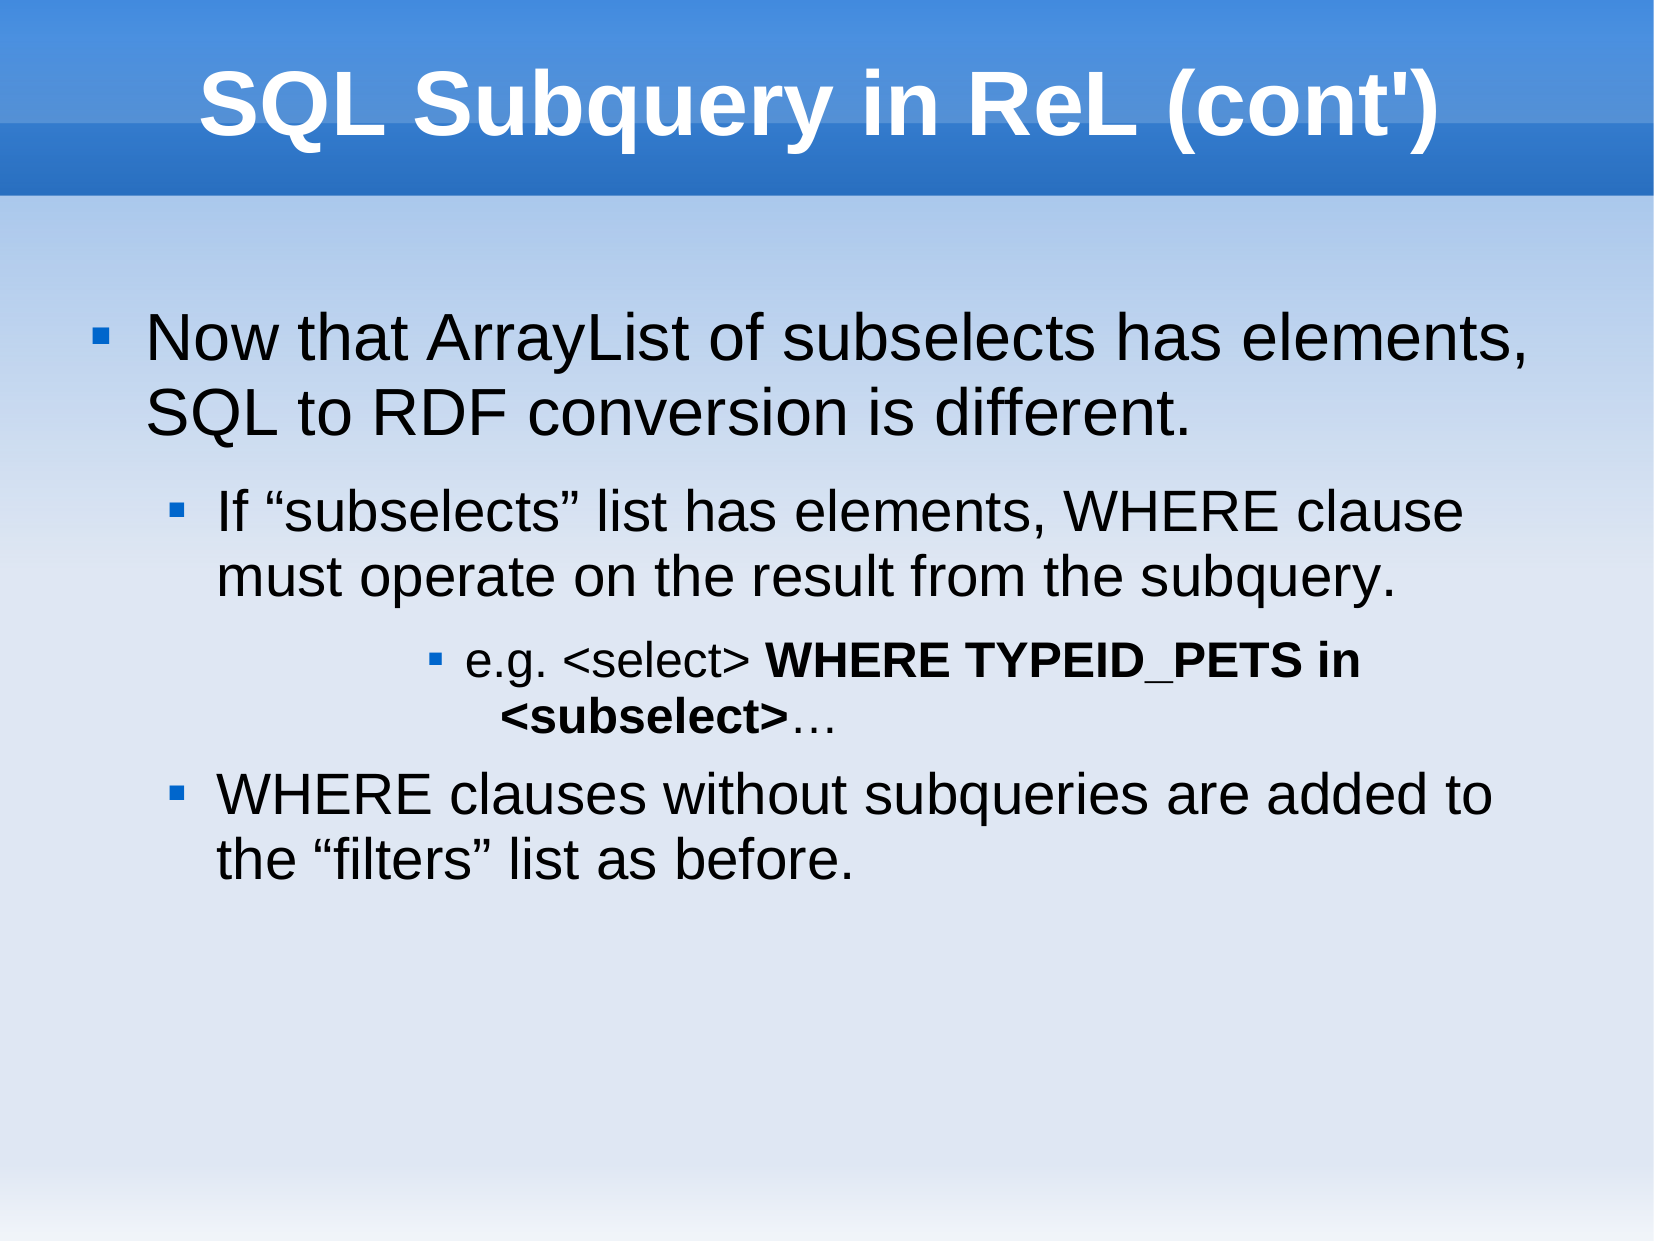

# SQL Subquery in ReL (cont')
Now that ArrayList of subselects has elements, SQL to RDF conversion is different.
If “subselects” list has elements, WHERE clause must operate on the result from the subquery.
e.g. <select> WHERE TYPEID_PETS in <subselect>…
WHERE clauses without subqueries are added to the “filters” list as before.